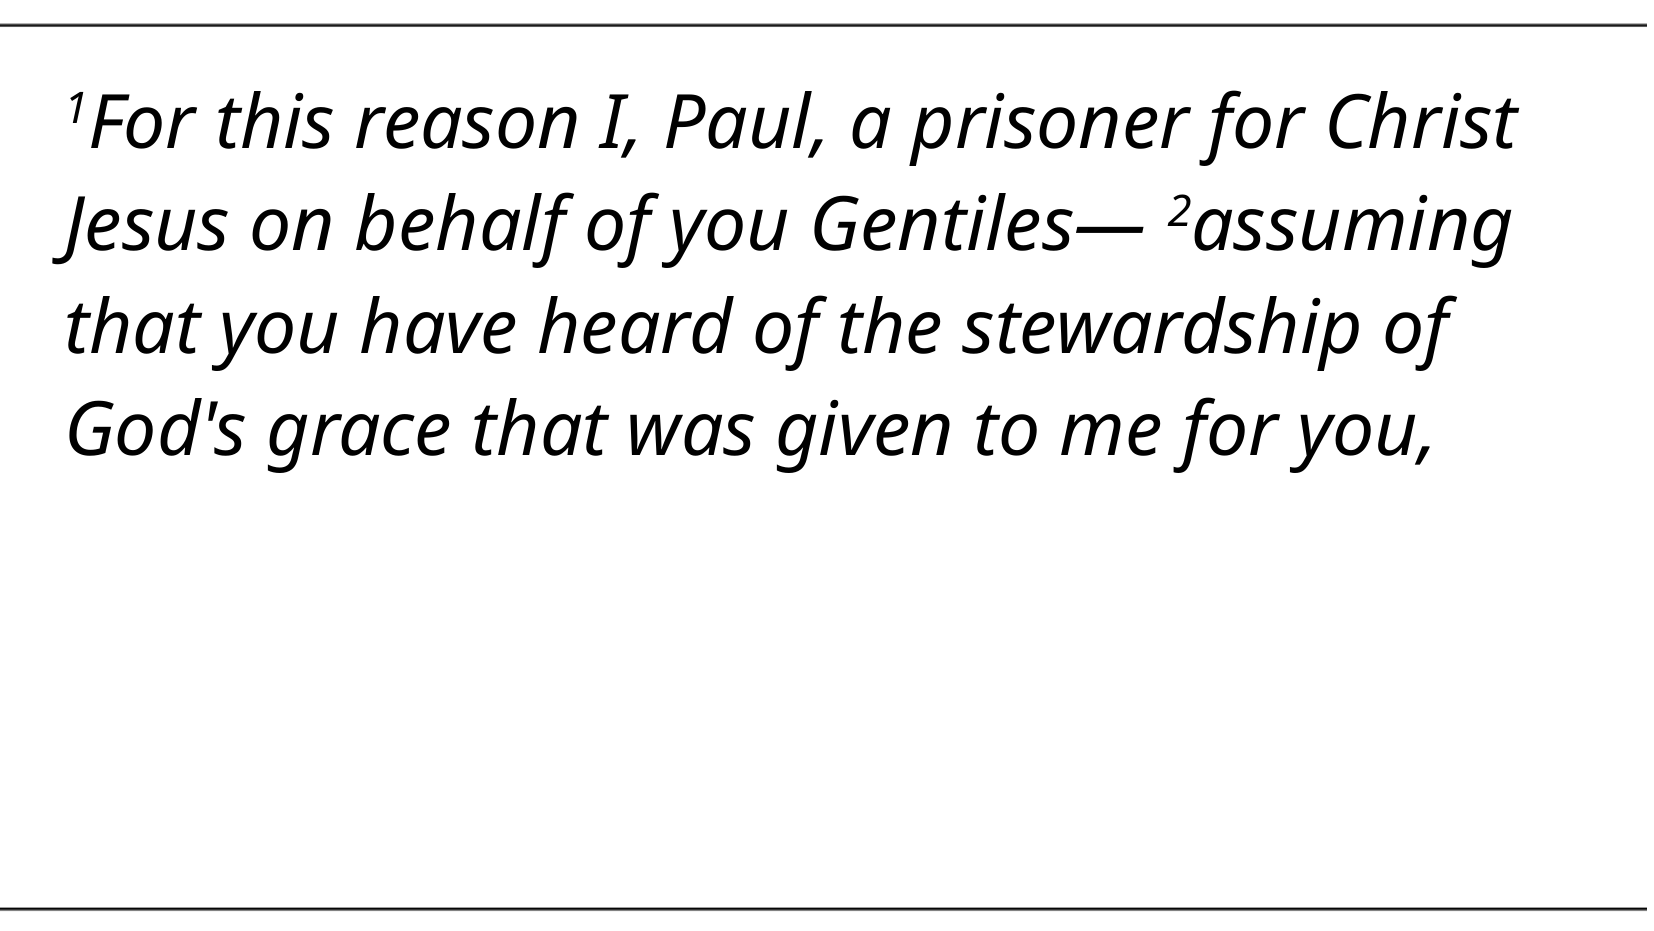

1For this reason I, Paul, a prisoner for Christ Jesus on behalf of you Gentiles— 2assuming that you have heard of the stewardship of God's grace that was given to me for you,